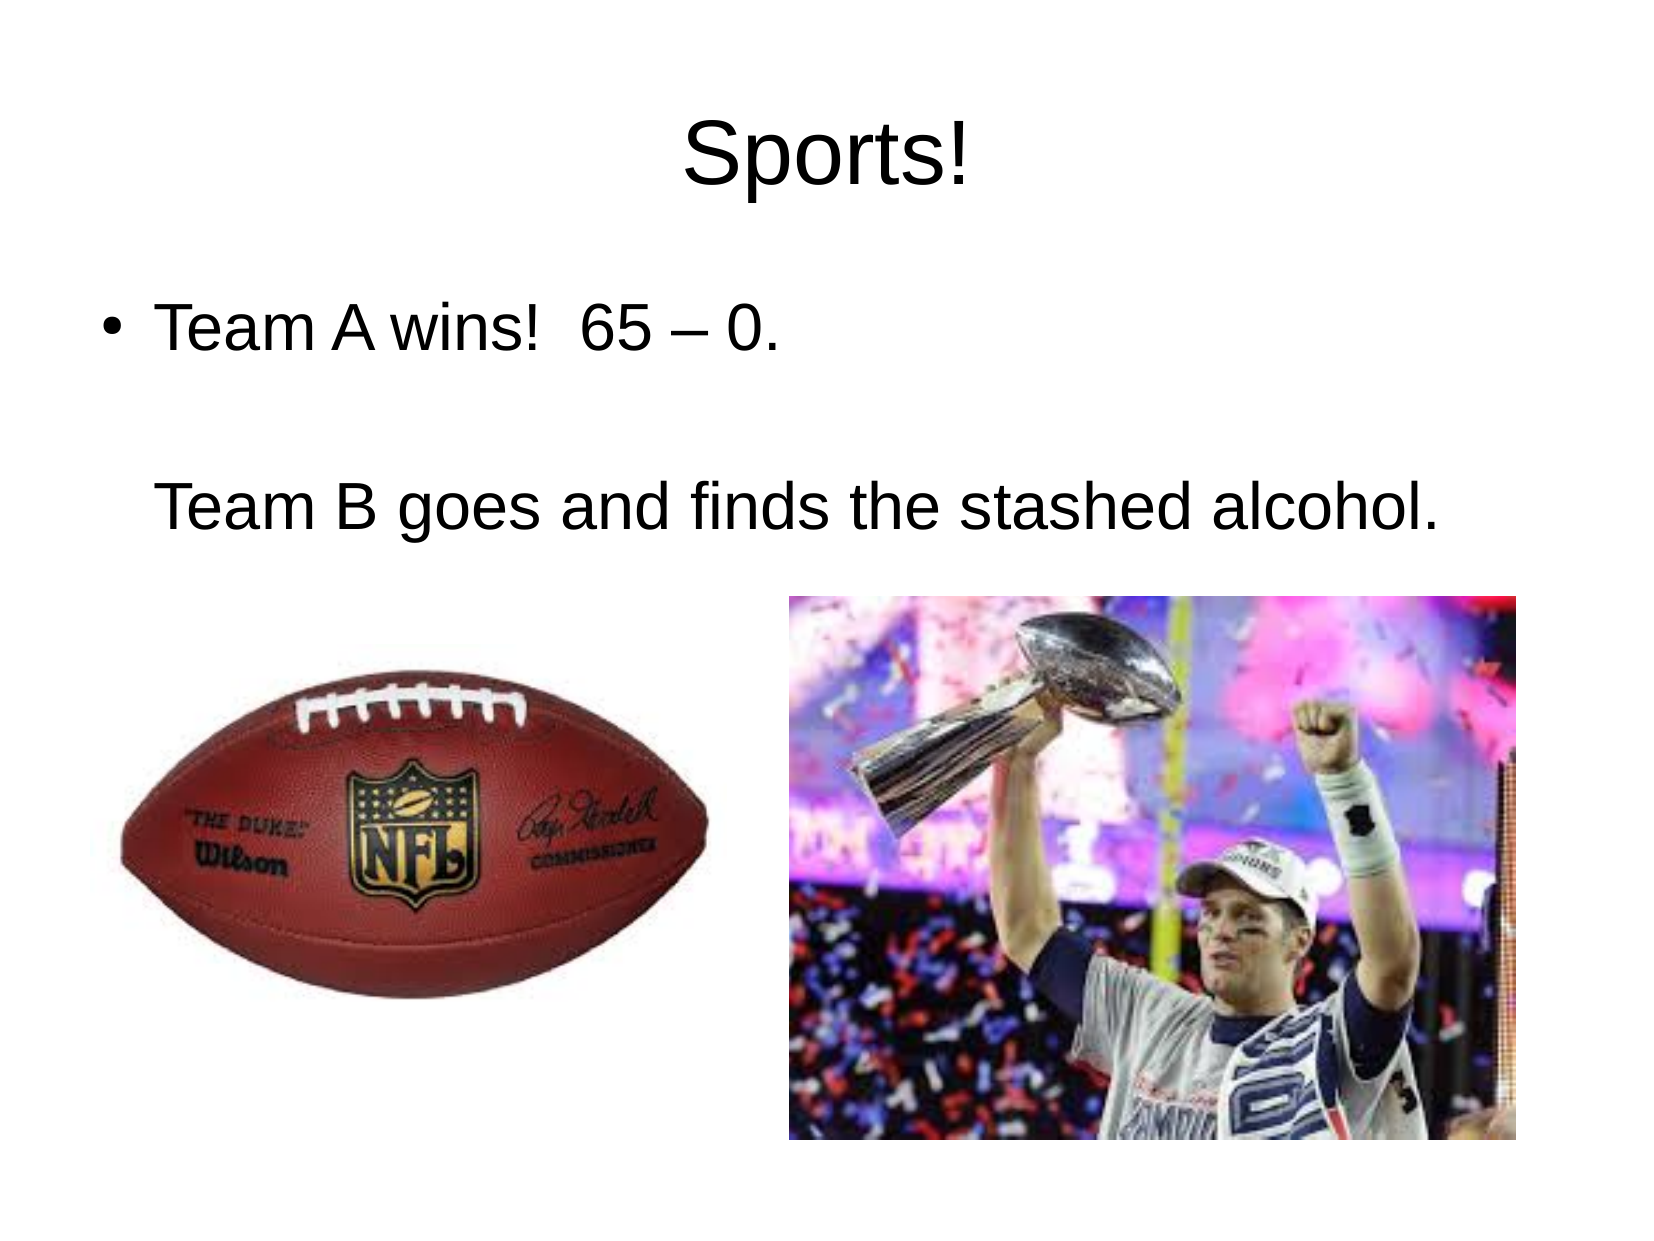

# Sports!
Team A wins! 65 – 0.
Team B goes and finds the stashed alcohol.